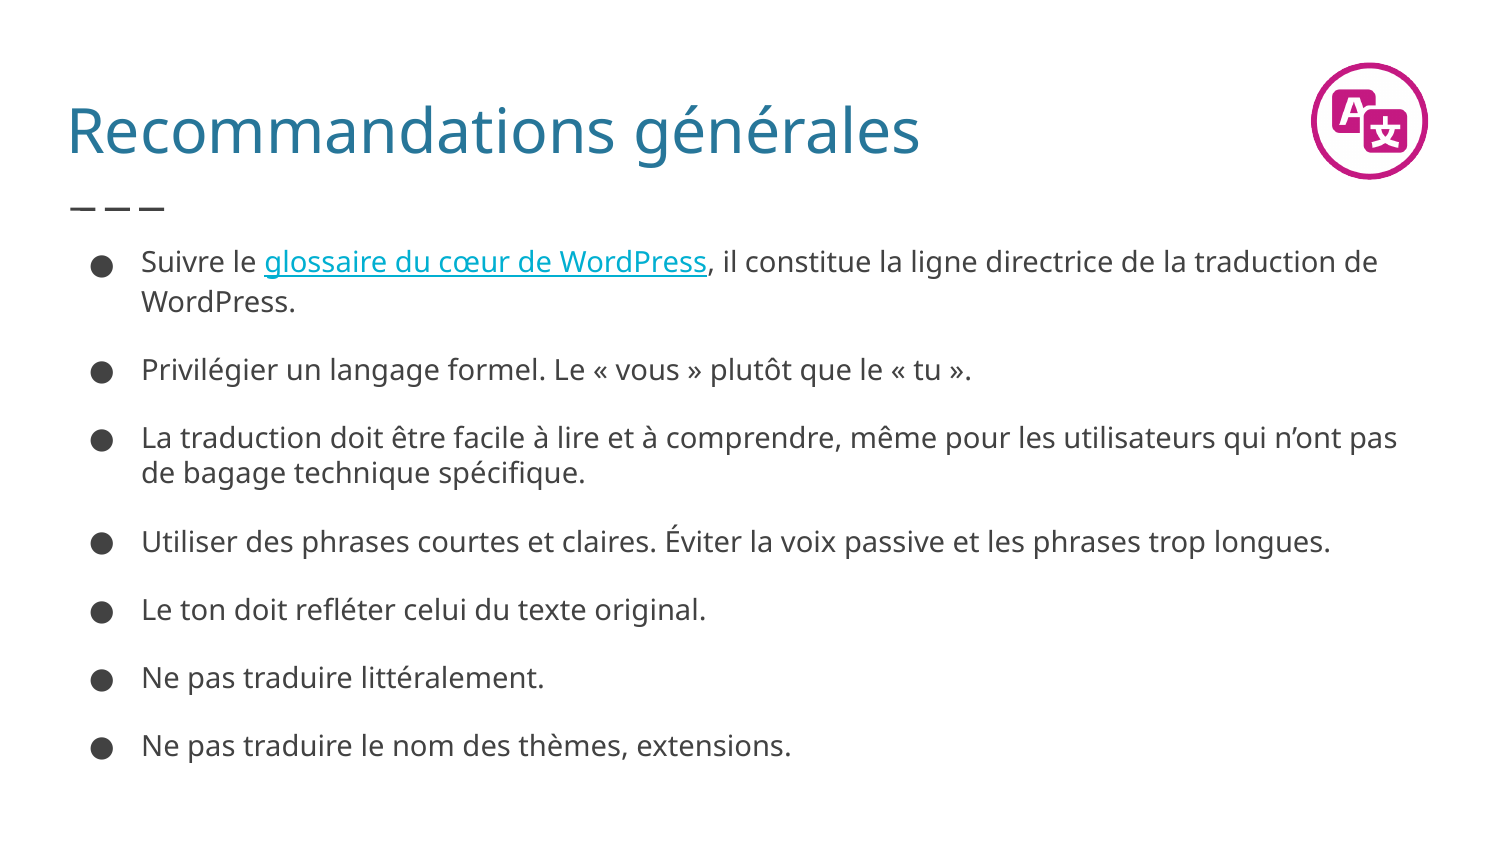

# Recommandations générales
Suivre le glossaire du cœur de WordPress, il constitue la ligne directrice de la traduction de WordPress.
Privilégier un langage formel. Le « vous » plutôt que le « tu ».
La traduction doit être facile à lire et à comprendre, même pour les utilisateurs qui n’ont pas de bagage technique spécifique.
Utiliser des phrases courtes et claires. Éviter la voix passive et les phrases trop longues.
Le ton doit refléter celui du texte original.
Ne pas traduire littéralement.
Ne pas traduire le nom des thèmes, extensions.